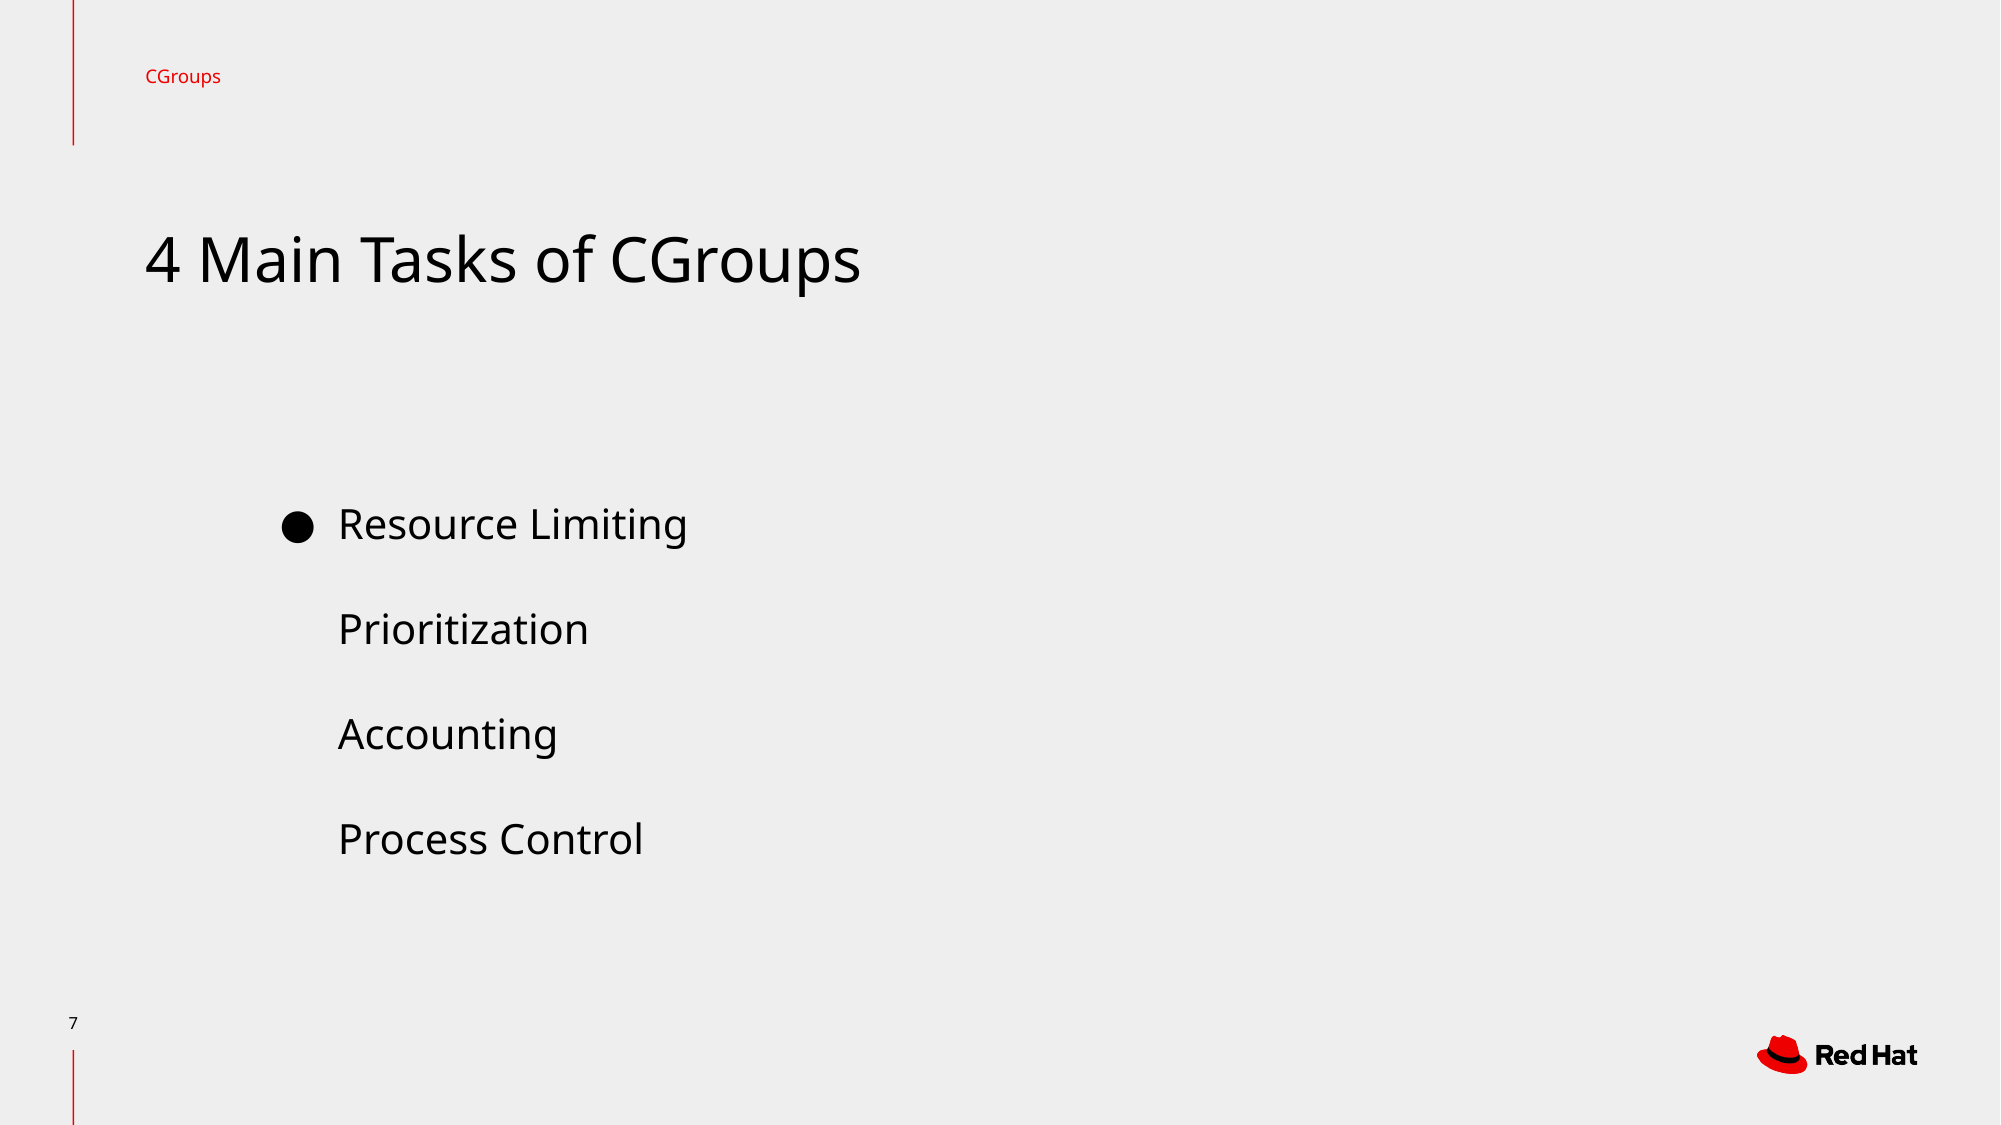

# CGroups
4 Main Tasks of CGroups
Resource Limiting
Prioritization
Accounting
Process Control